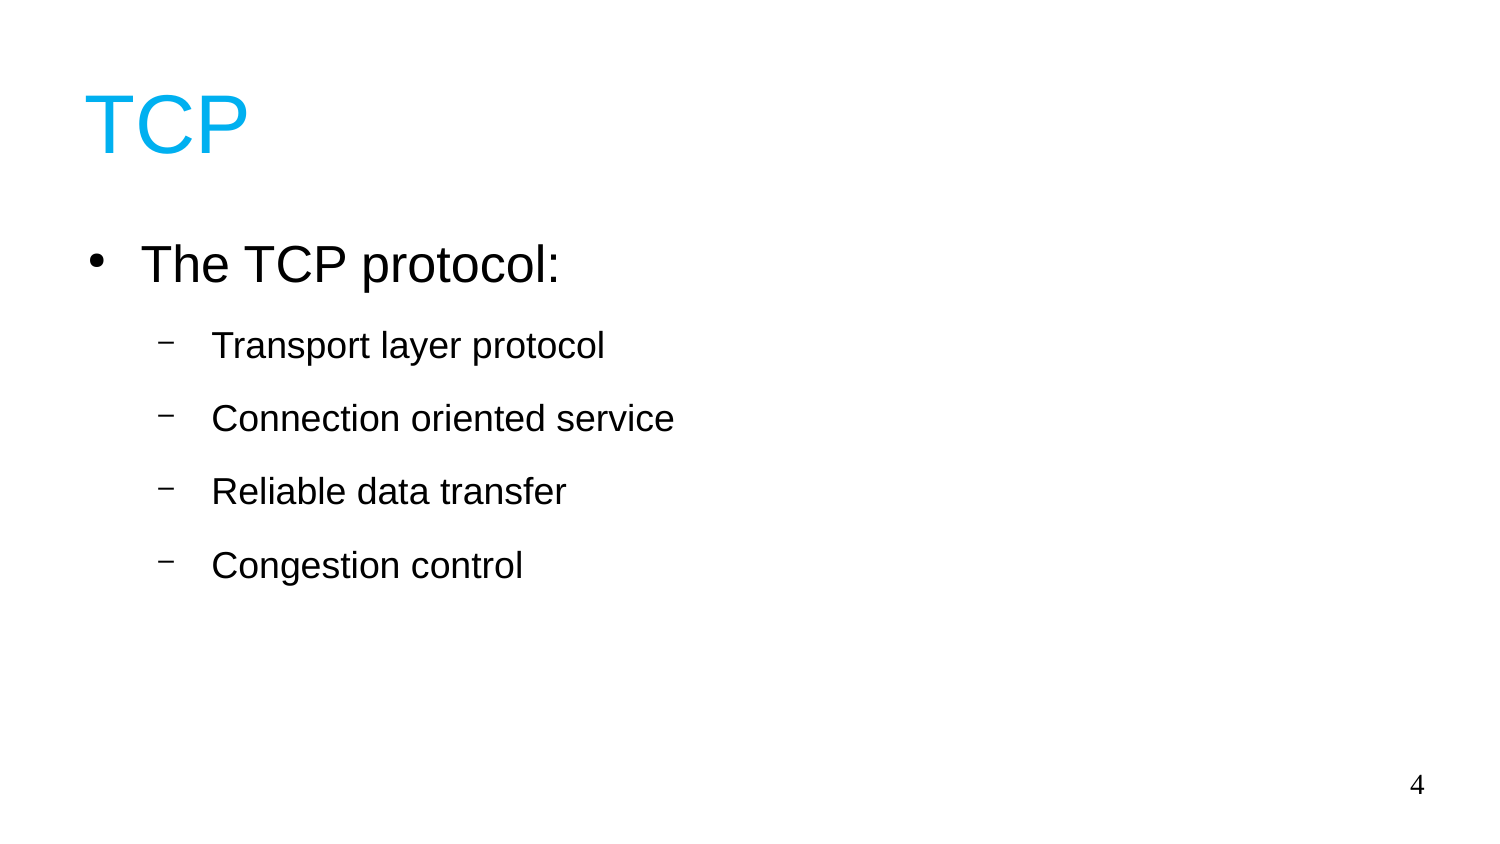

# TCP
The TCP protocol:
Transport layer protocol
Connection oriented service
Reliable data transfer
Congestion control
4